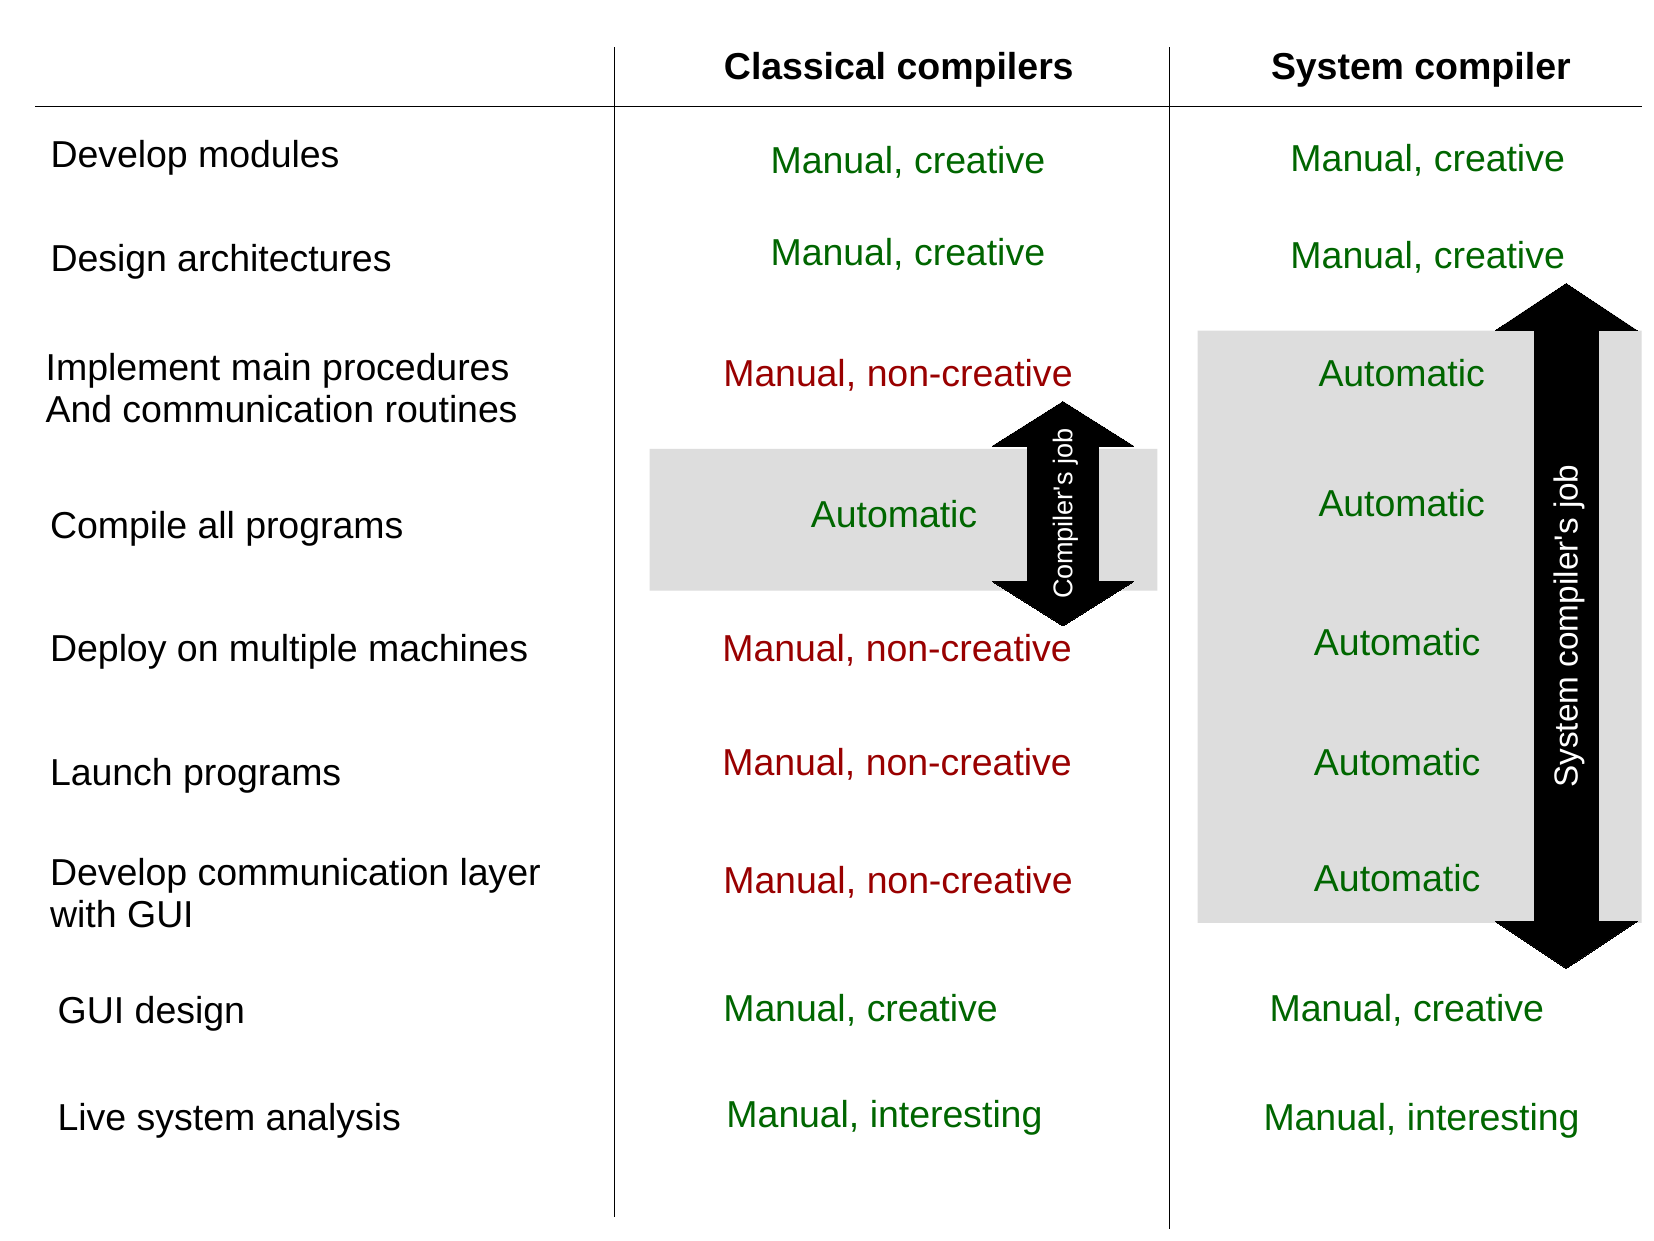

Classical compilers
System compiler
Develop modules
Manual, creative
Manual, creative
Manual, creative
Manual, creative
Design architectures
Implement main procedures
And communication routines
Manual, non-creative
Automatic
Compiler's job
Automatic
Automatic
Compile all programs
System compiler's job
Automatic
Deploy on multiple machines
Manual, non-creative
Manual, non-creative
Automatic
Launch programs
Develop communication layer
with GUI
Automatic
Manual, non-creative
Manual, creative
Manual, creative
GUI design
Manual, interesting
Live system analysis
Manual, interesting